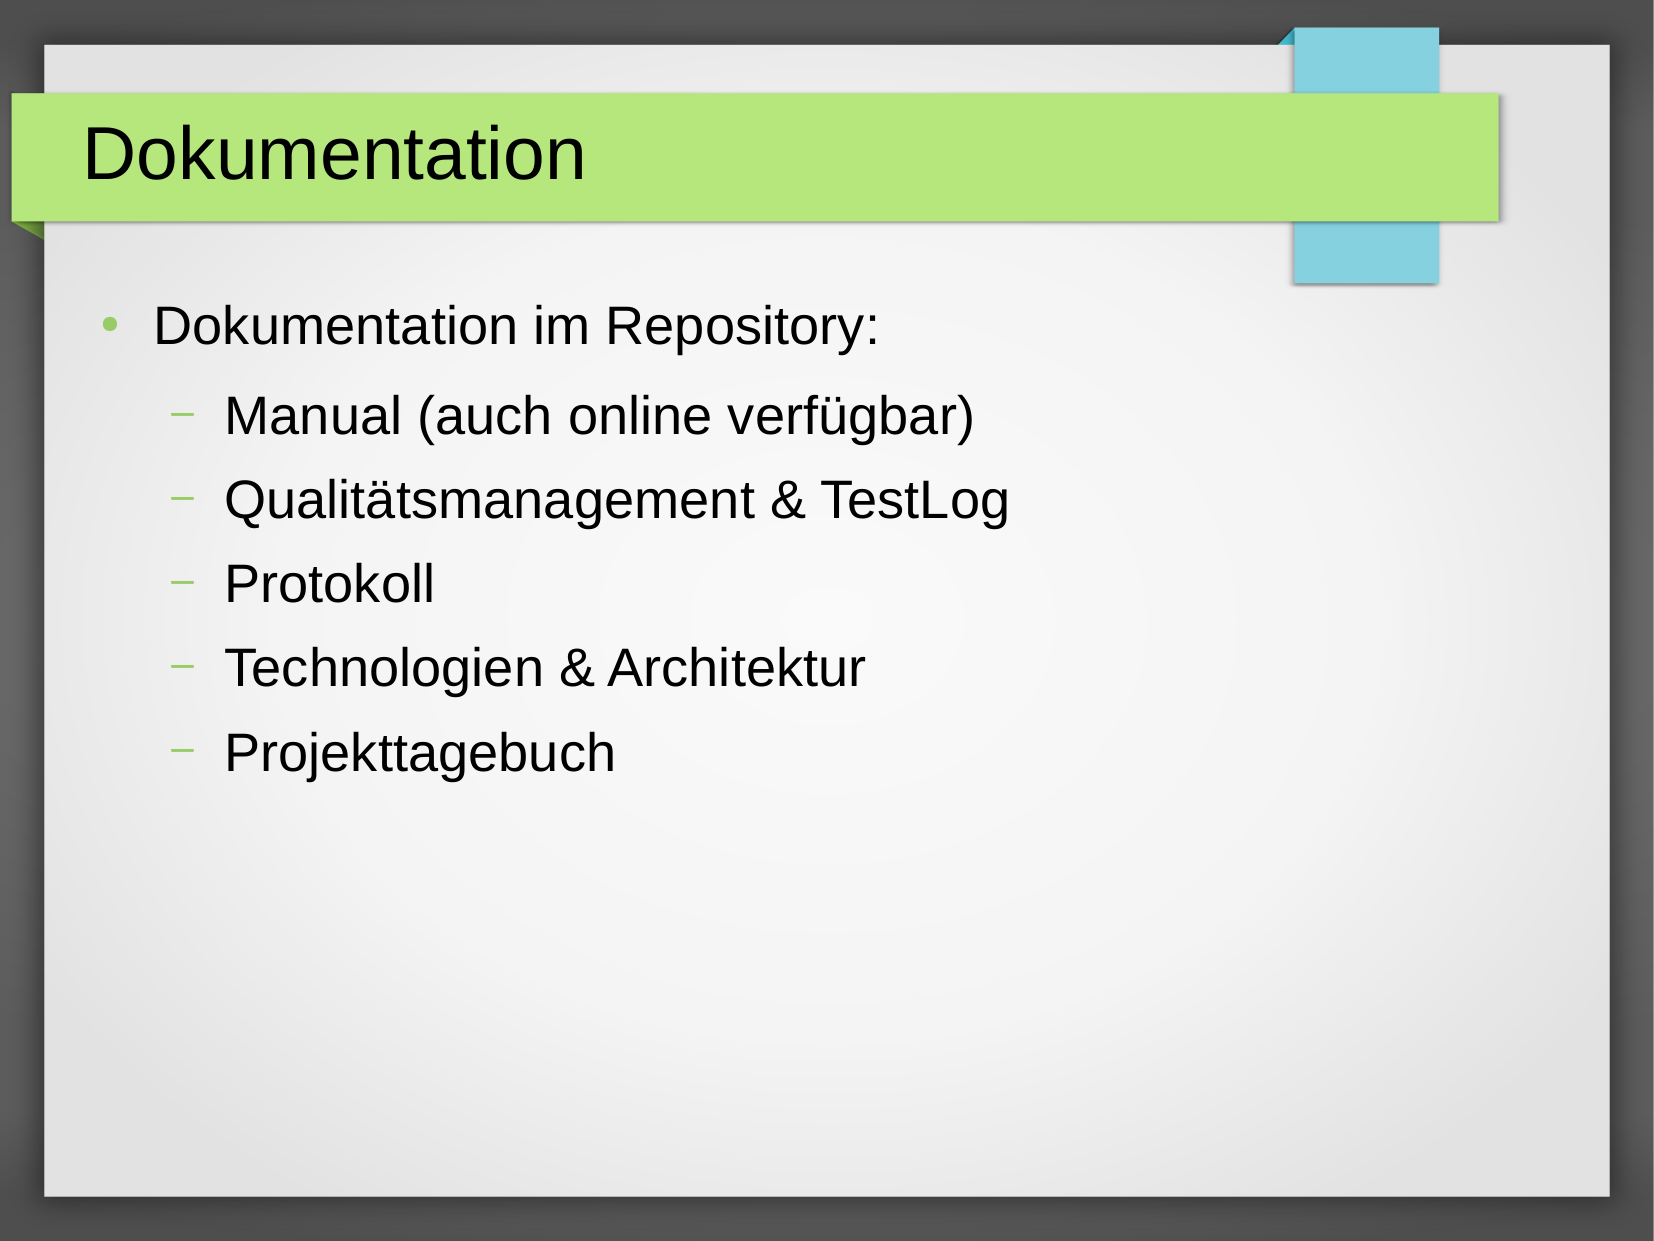

# Dokumentation
Dokumentation im Repository:
Manual (auch online verfügbar)
Qualitätsmanagement & TestLog
Protokoll
Technologien & Architektur
Projekttagebuch